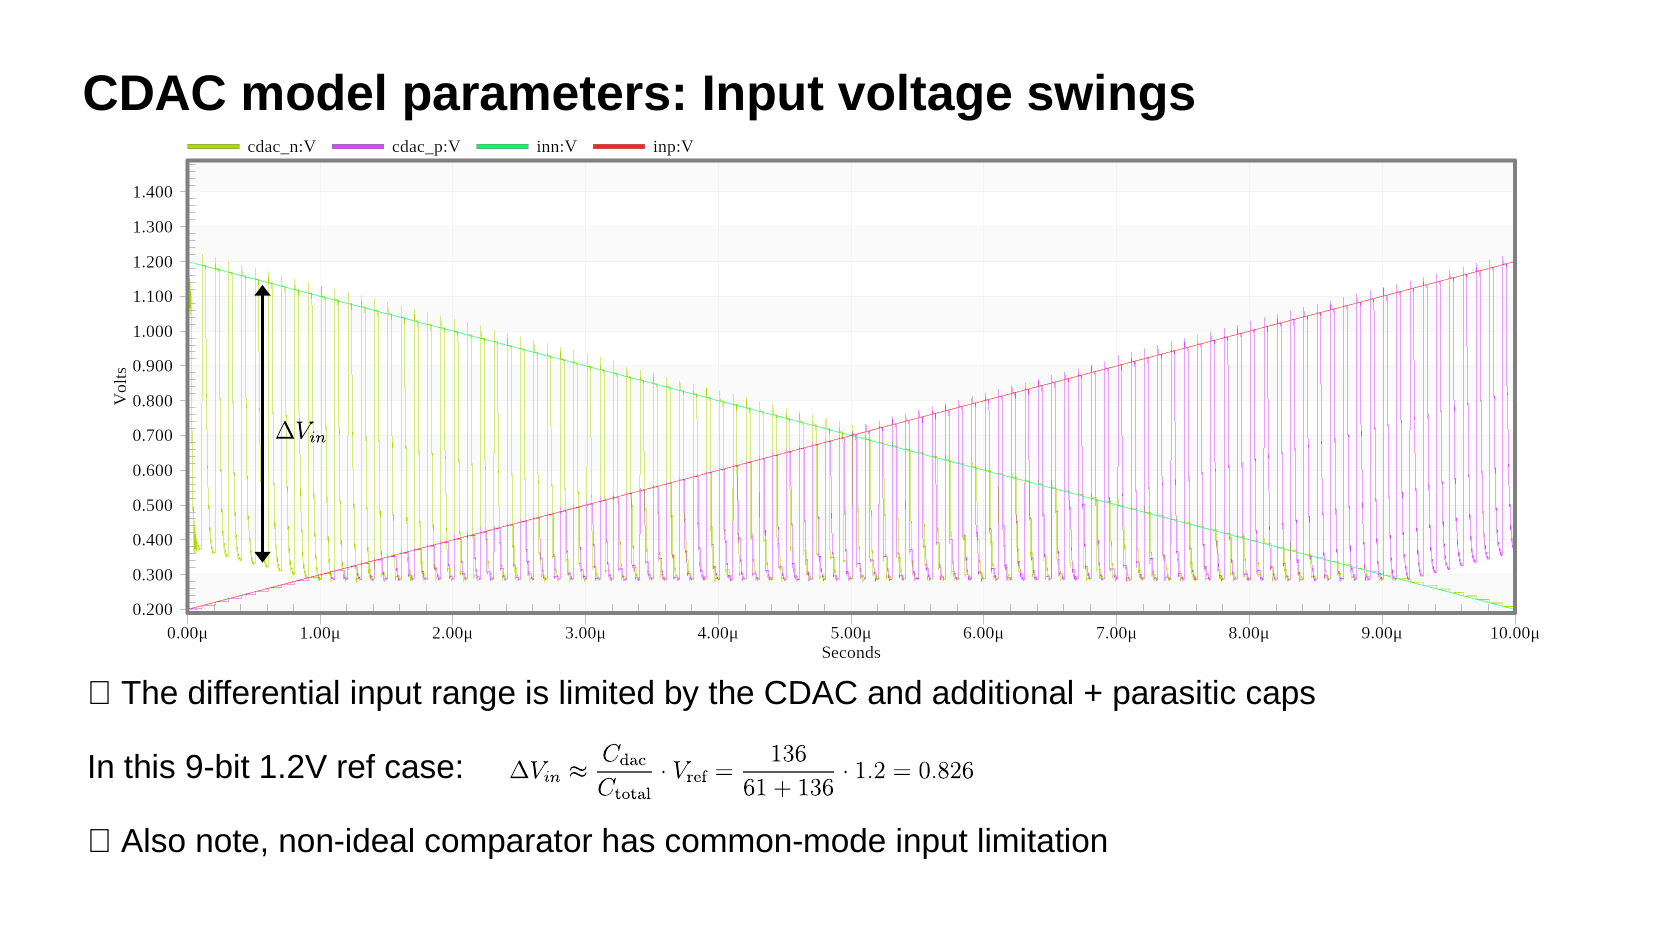

# CDAC model parameters: Input voltage swings
❌ The differential input range is limited by the CDAC and additional + parasitic caps
In this 9-bit 1.2V ref case:
❌ Also note, non-ideal comparator has common-mode input limitation